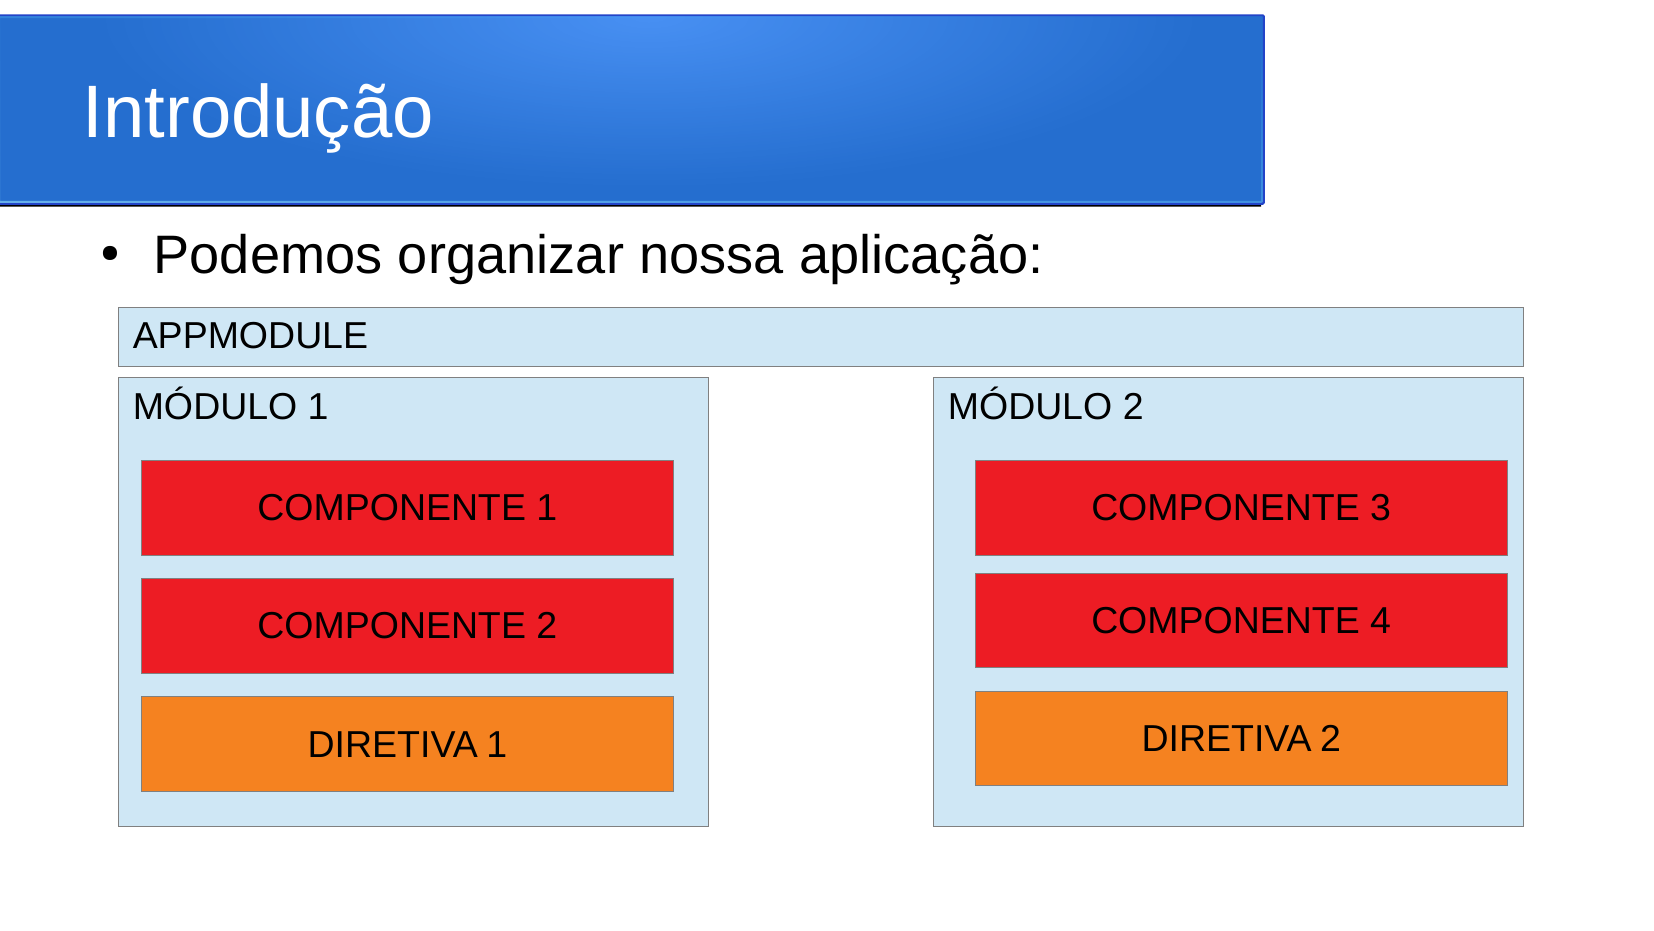

# Introdução
Podemos organizar nossa aplicação:
APPMODULE
MÓDULO 1
MÓDULO 2
COMPONENTE 1
COMPONENTE 3
COMPONENTE 4
COMPONENTE 2
DIRETIVA 2
DIRETIVA 1